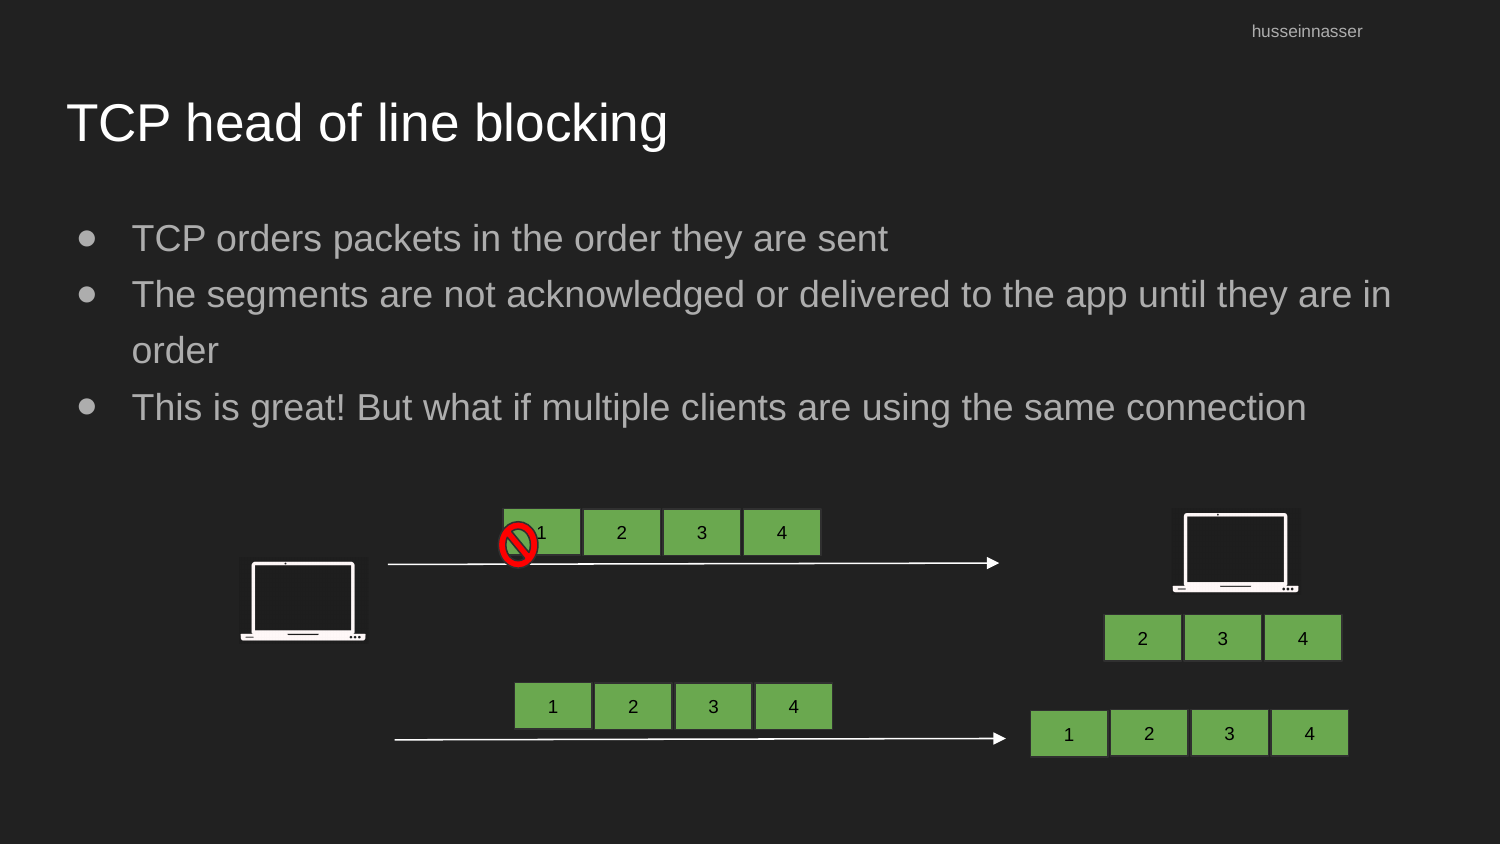

husseinnasser
# TCP head of line blocking
TCP orders packets in the order they are sent
The segments are not acknowledged or delivered to the app until they are in order
This is great! But what if multiple clients are using the same connection
1
2
3
4
2
3
4
1
2
3
4
2
3
4
1